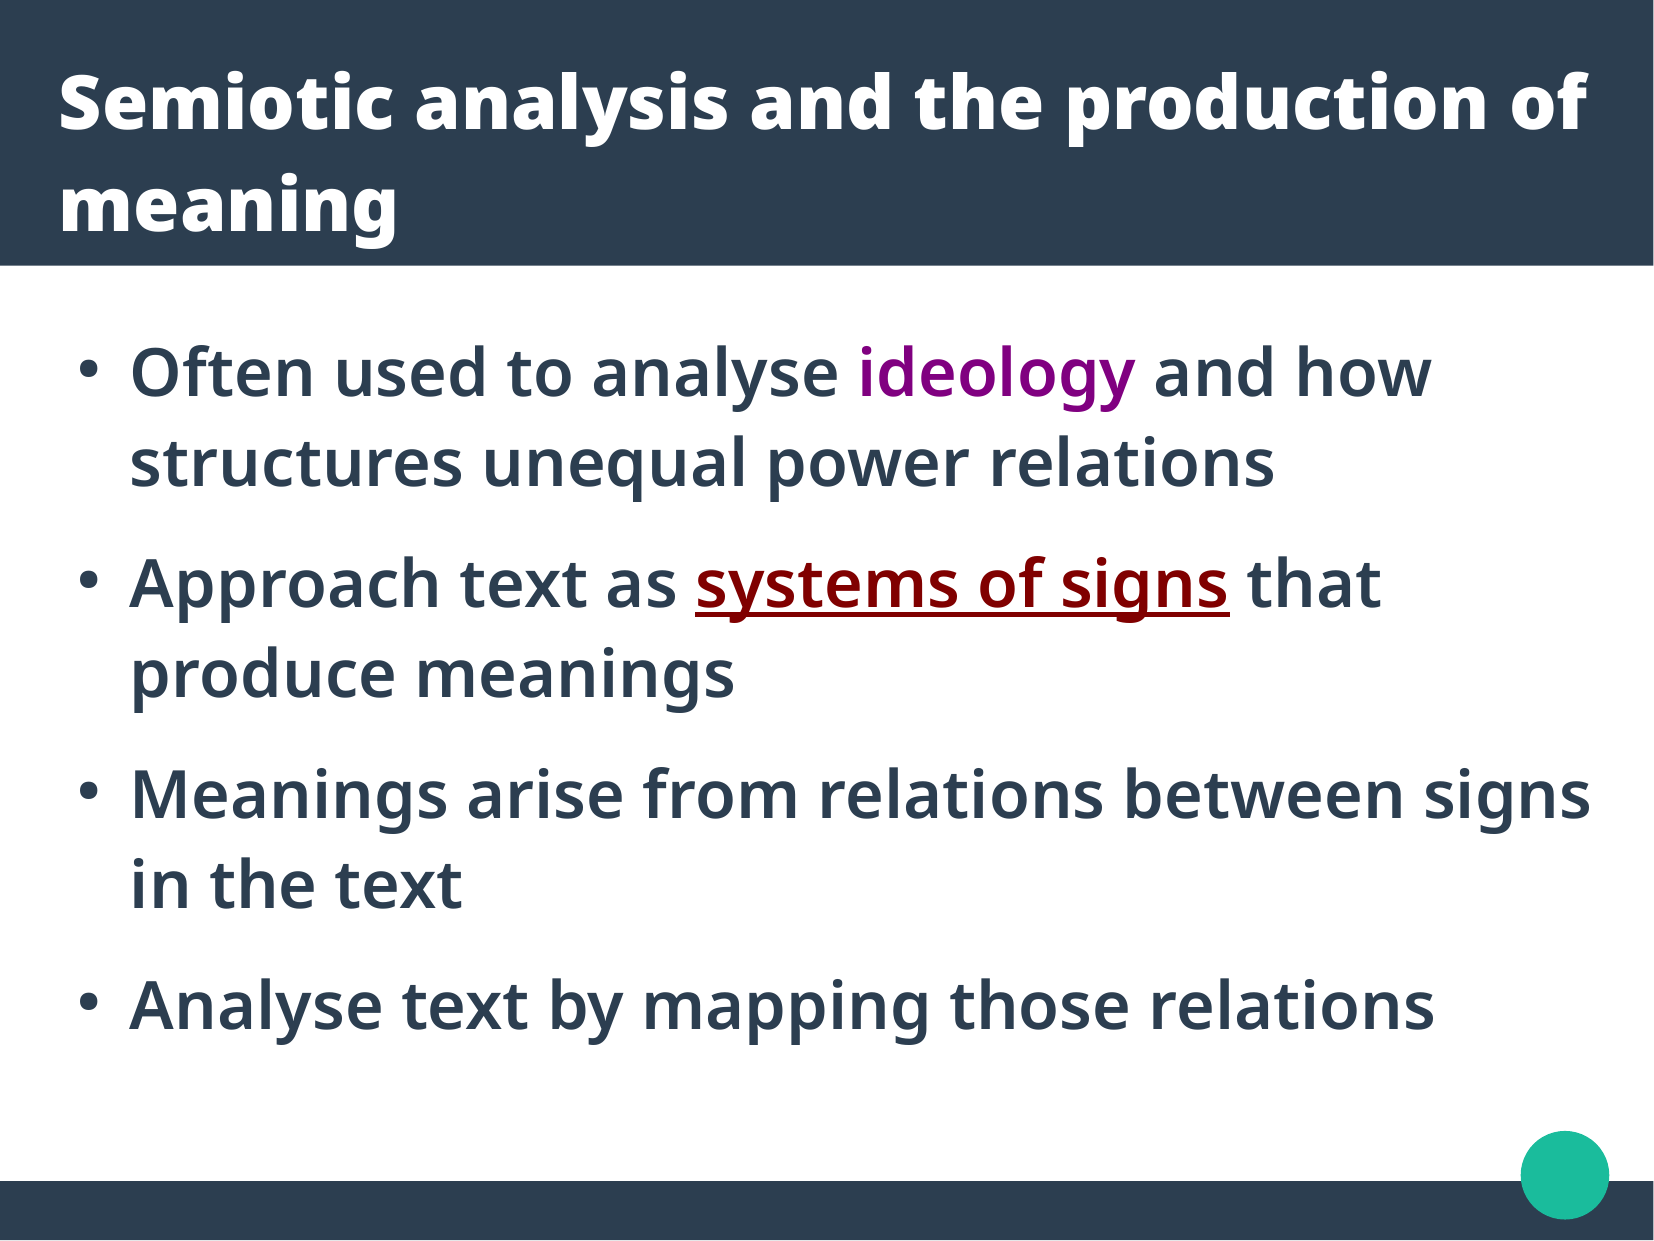

# Semiotic analysis and the production of meaning
Often used to analyse ideology and how structures unequal power relations
Approach text as systems of signs that produce meanings
Meanings arise from relations between signs in the text
Analyse text by mapping those relations